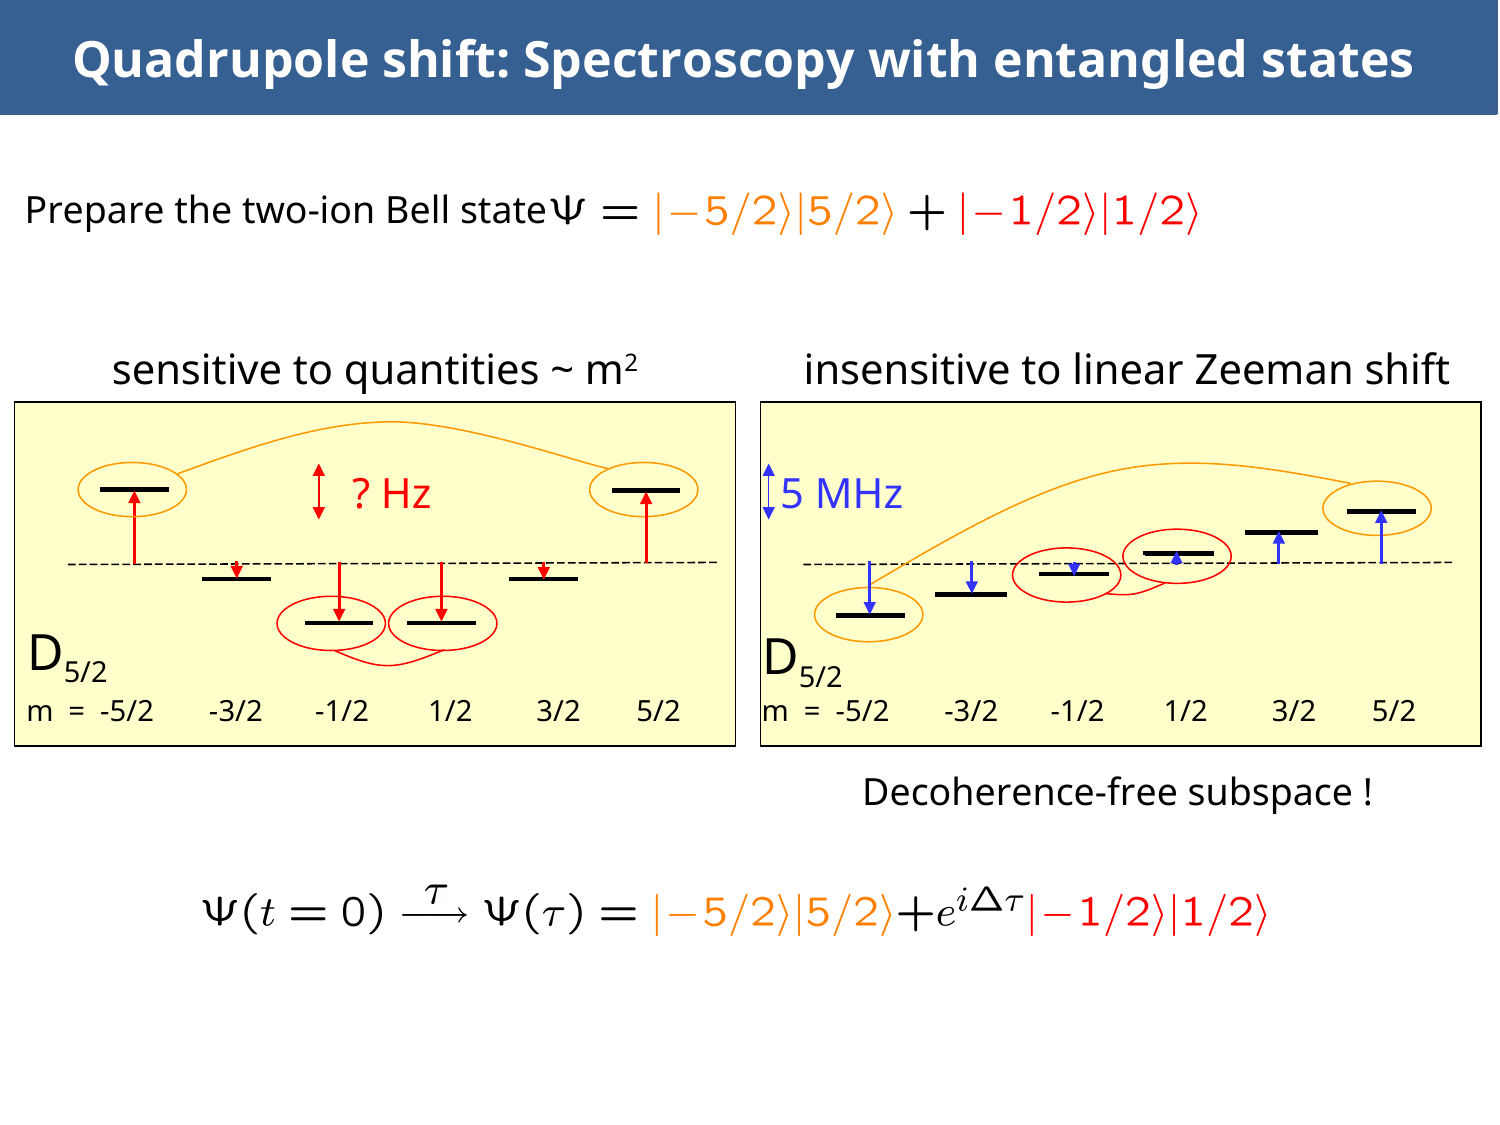

Quadrupole shift: Spectroscopy with entangled states
Prepare the two-ion Bell state
sensitive to quantities ~ m2
? Hz
D5/2
m = -5/2
-3/2
-1/2
1/2
3/2
5/2
insensitive to linear Zeeman shift
5 MHz
D5/2
m = -5/2
-3/2
-1/2
1/2
3/2
5/2
Decoherence-free subspace !